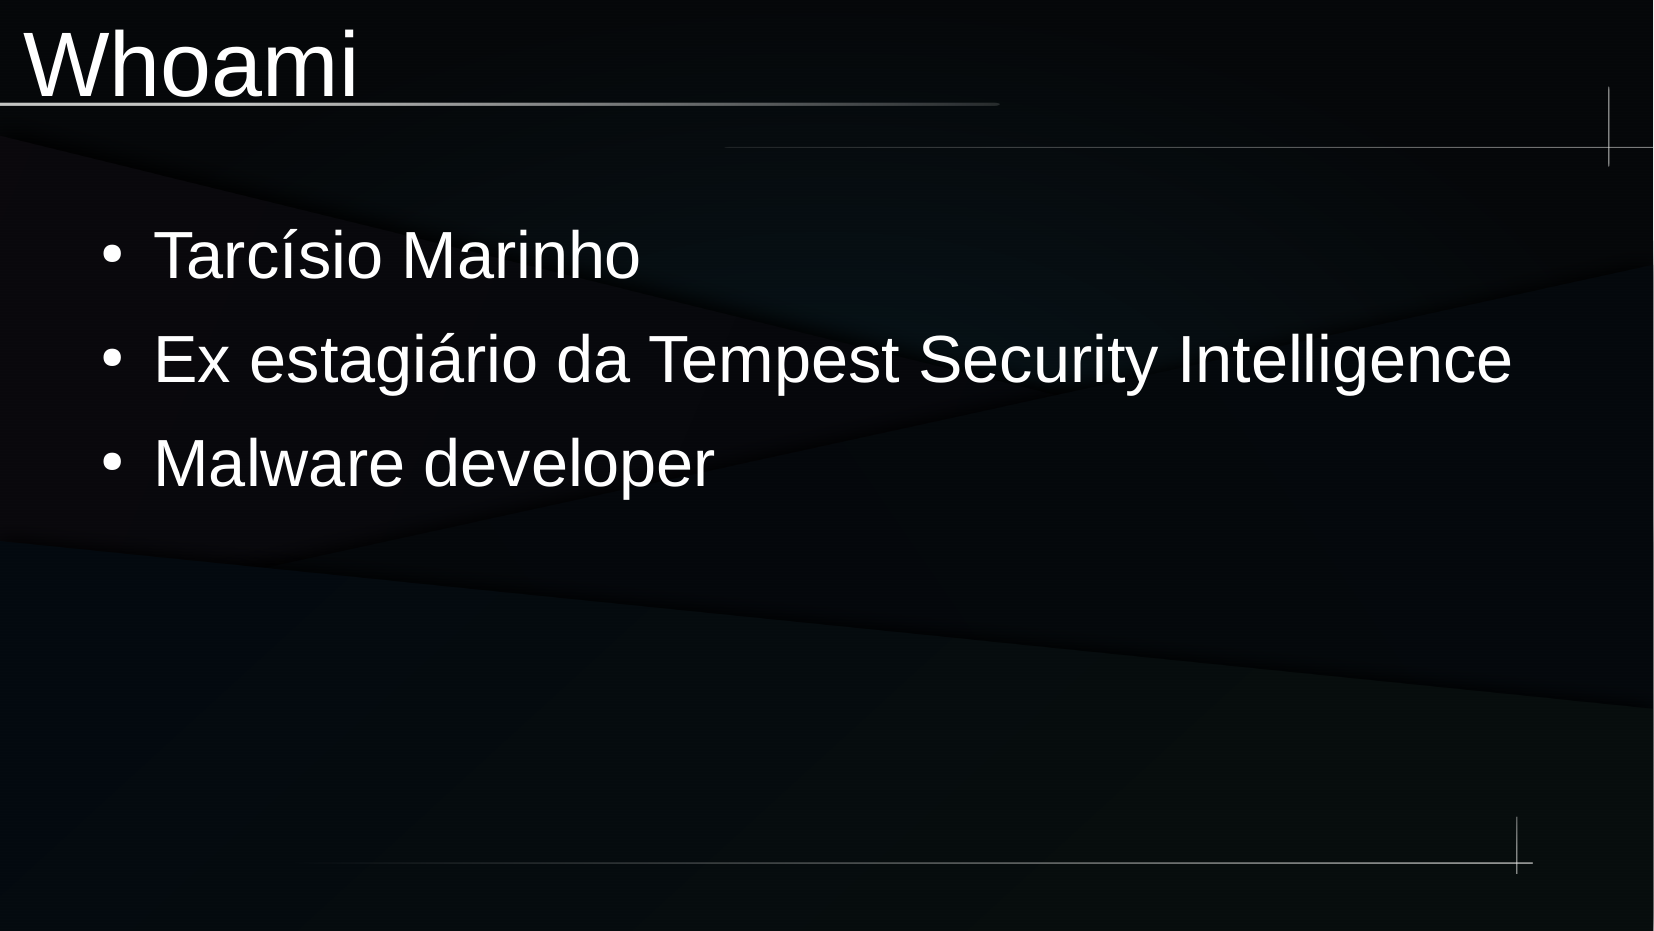

# Whoami
Tarcísio Marinho
Ex estagiário da Tempest Security Intelligence
Malware developer